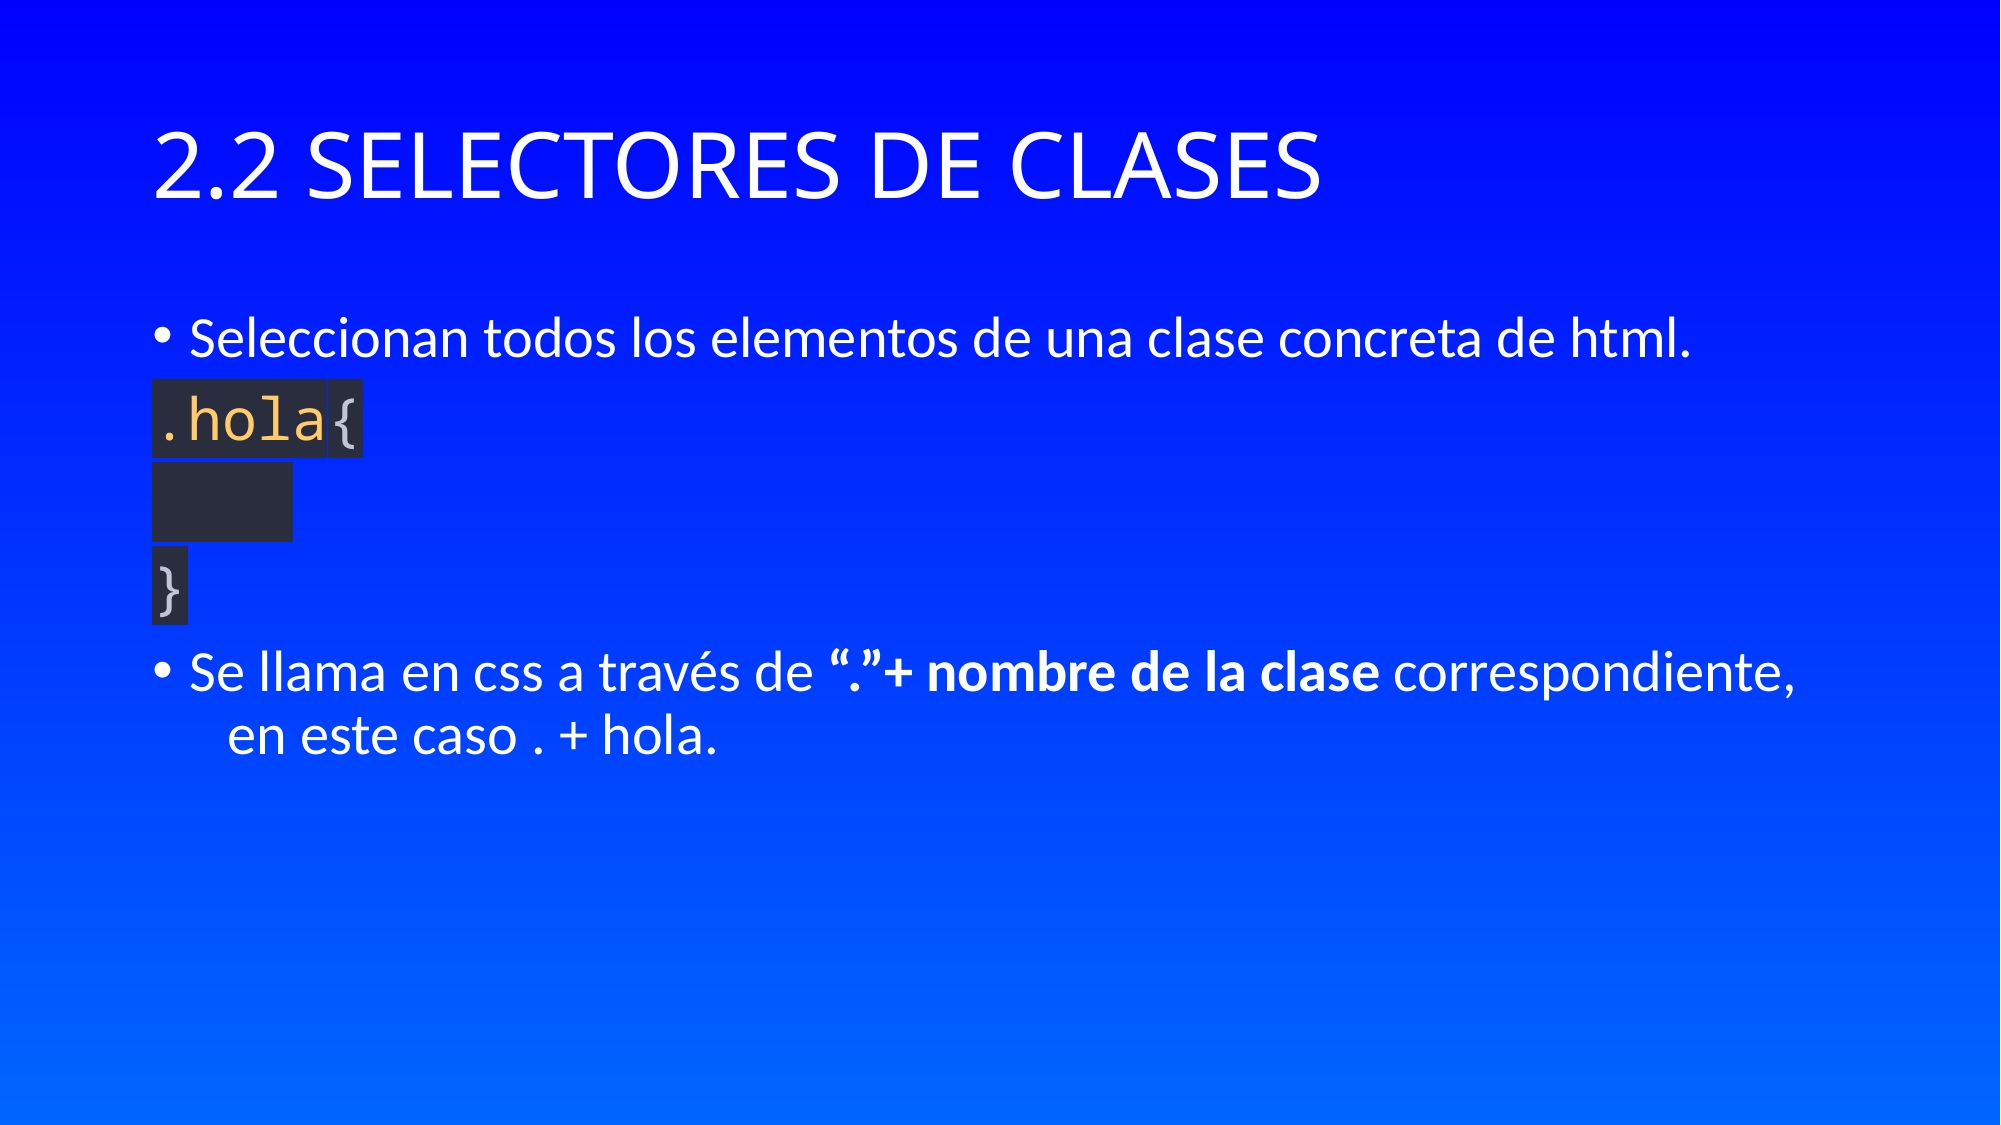

# 2.2 SELECTORES DE CLASES
Seleccionan todos los elementos de una clase concreta de html.
.hola{
}
Se llama en css a través de “.”+ nombre de la clase correspondiente, en este caso . + hola.